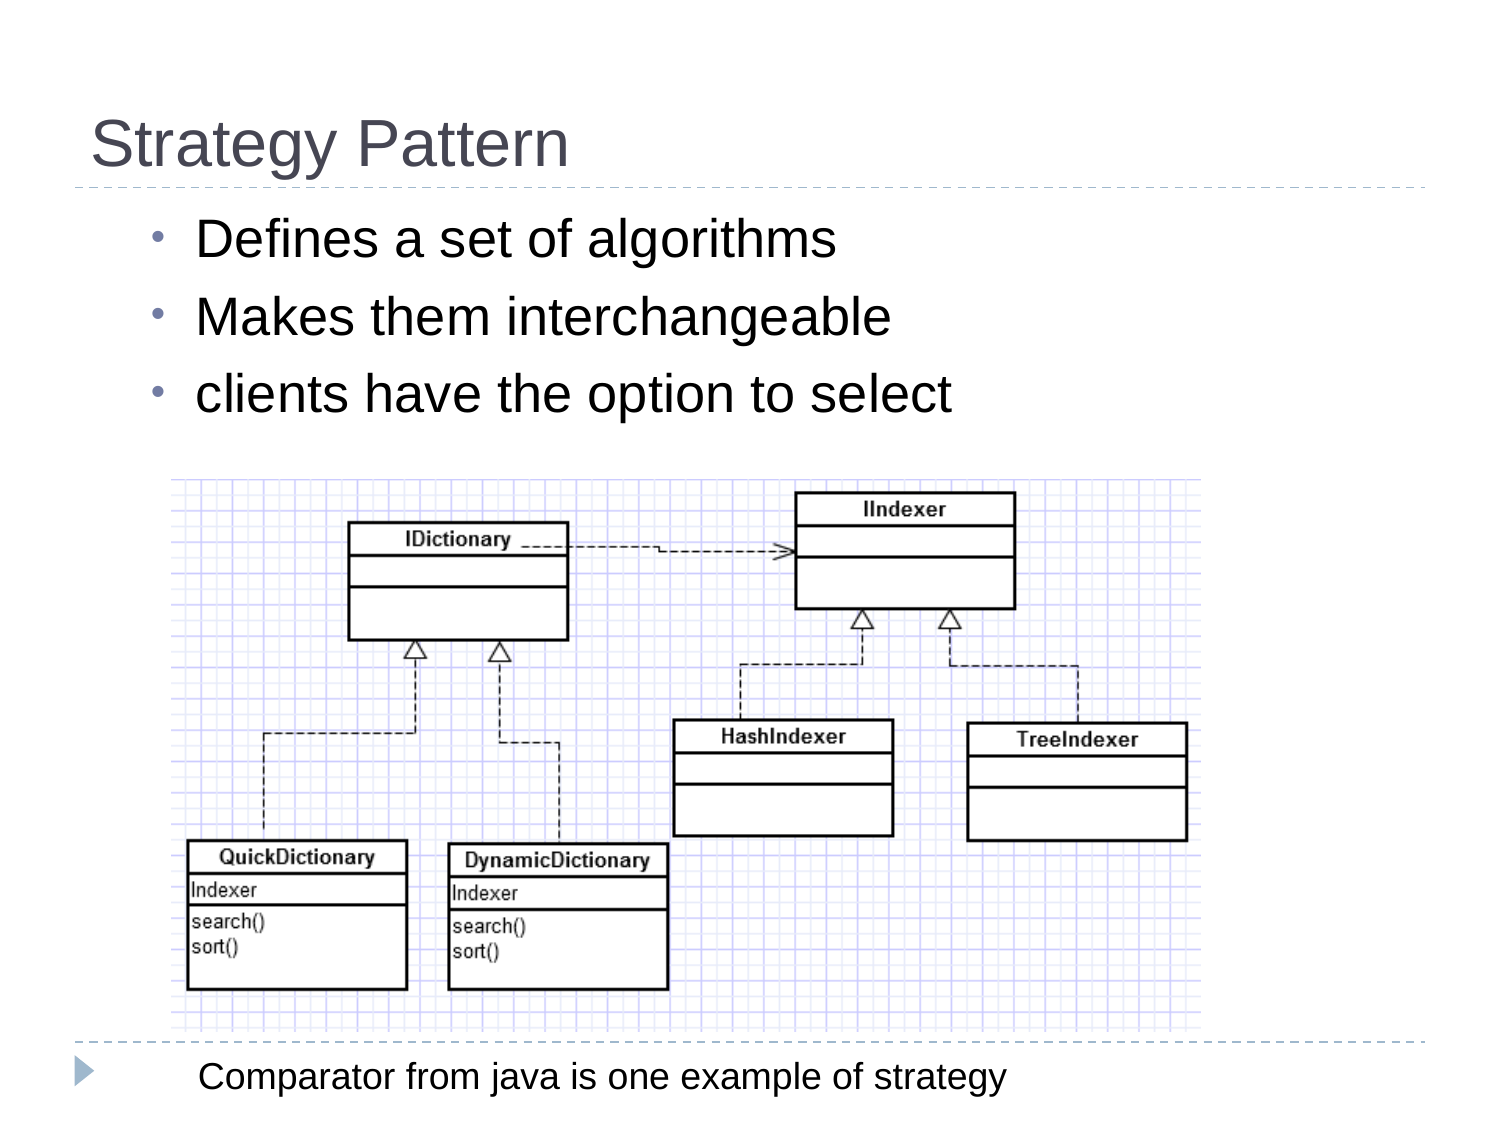

# Strategy Pattern
Defines a set of algorithms
Makes them interchangeable
clients have the option to select
Comparator from java is one example of strategy